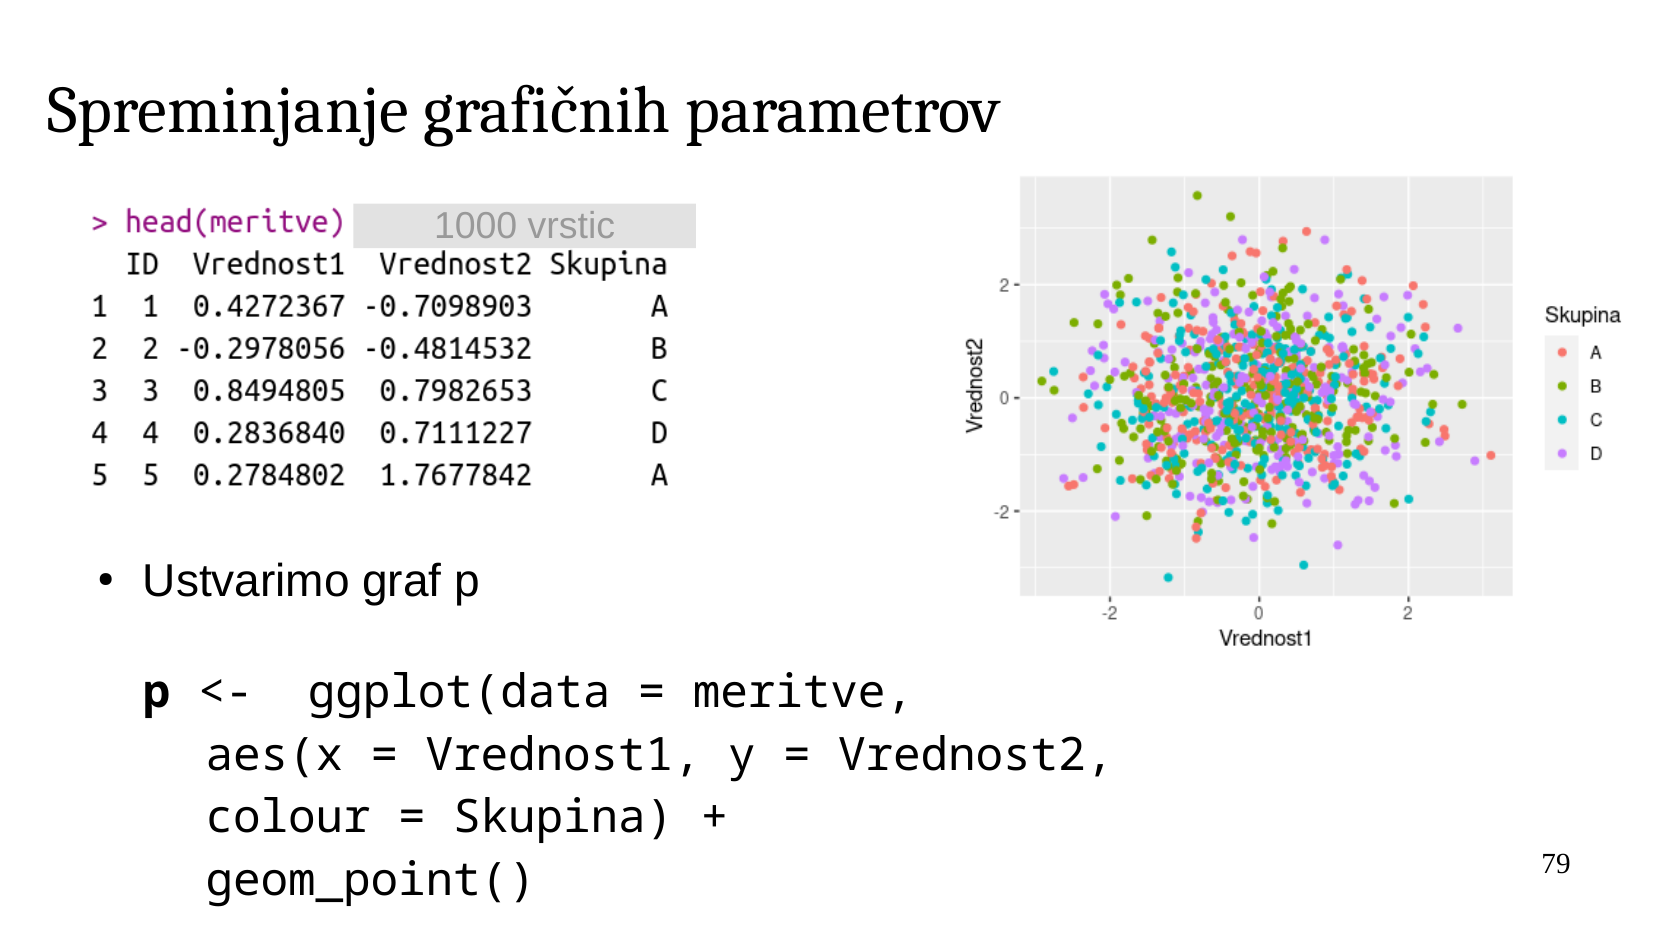

# Spreminjanje grafičnih parametrov
1000 vrstic
Ustvarimo graf p
p <- ggplot(data = meritve,
			aes(x = Vrednost1, y = Vrednost2,
			colour = Skupina) +
			geom_point()
79